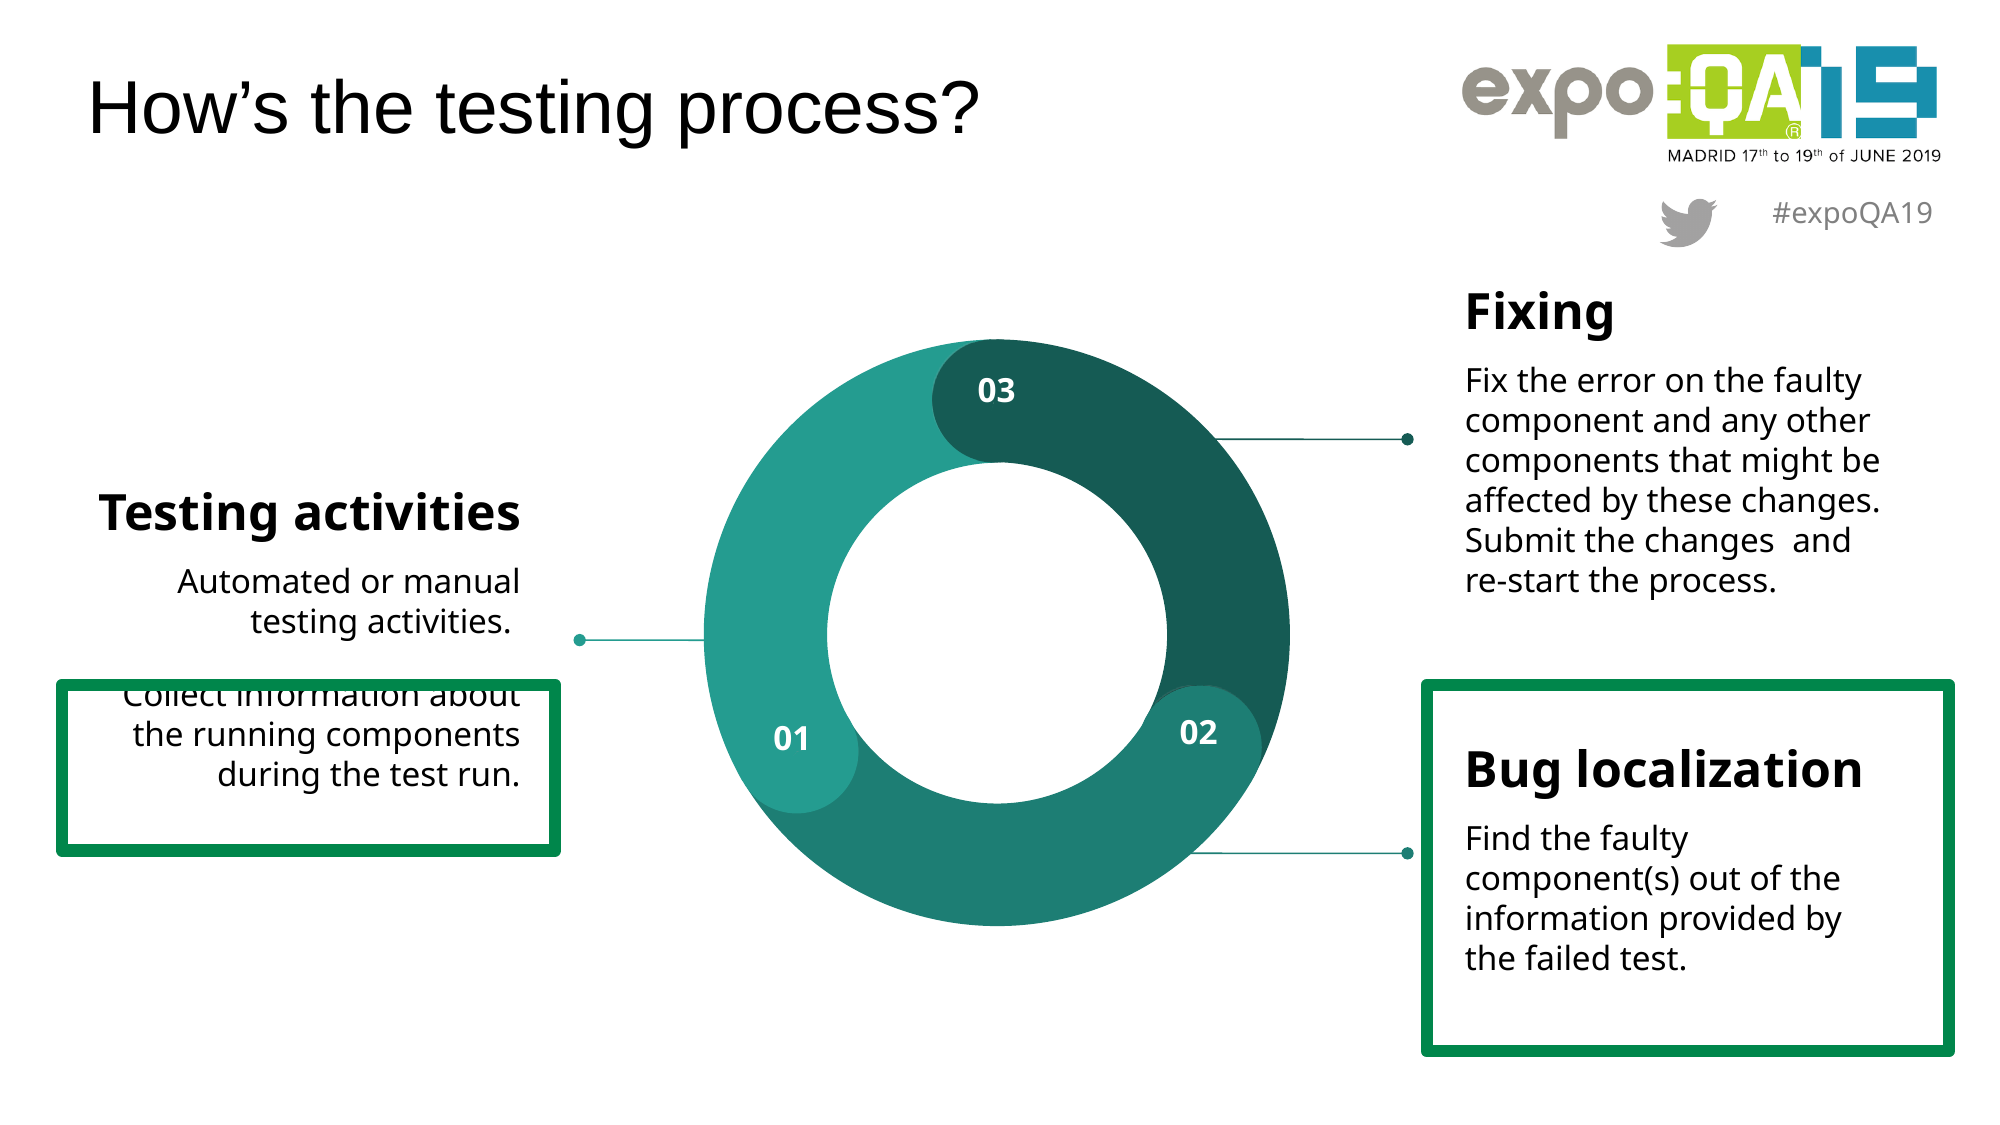

# How’s the testing process?
03
02
01
Fixing
Fix the error on the faulty component and any other components that might be affected by these changes. Submit the changes and re-start the process.
Testing activities
Automated or manual testing activities.
Collect information about the running components during the test run.
Bug localization
Find the faulty component(s) out of the information provided by the failed test.
@fgortazar